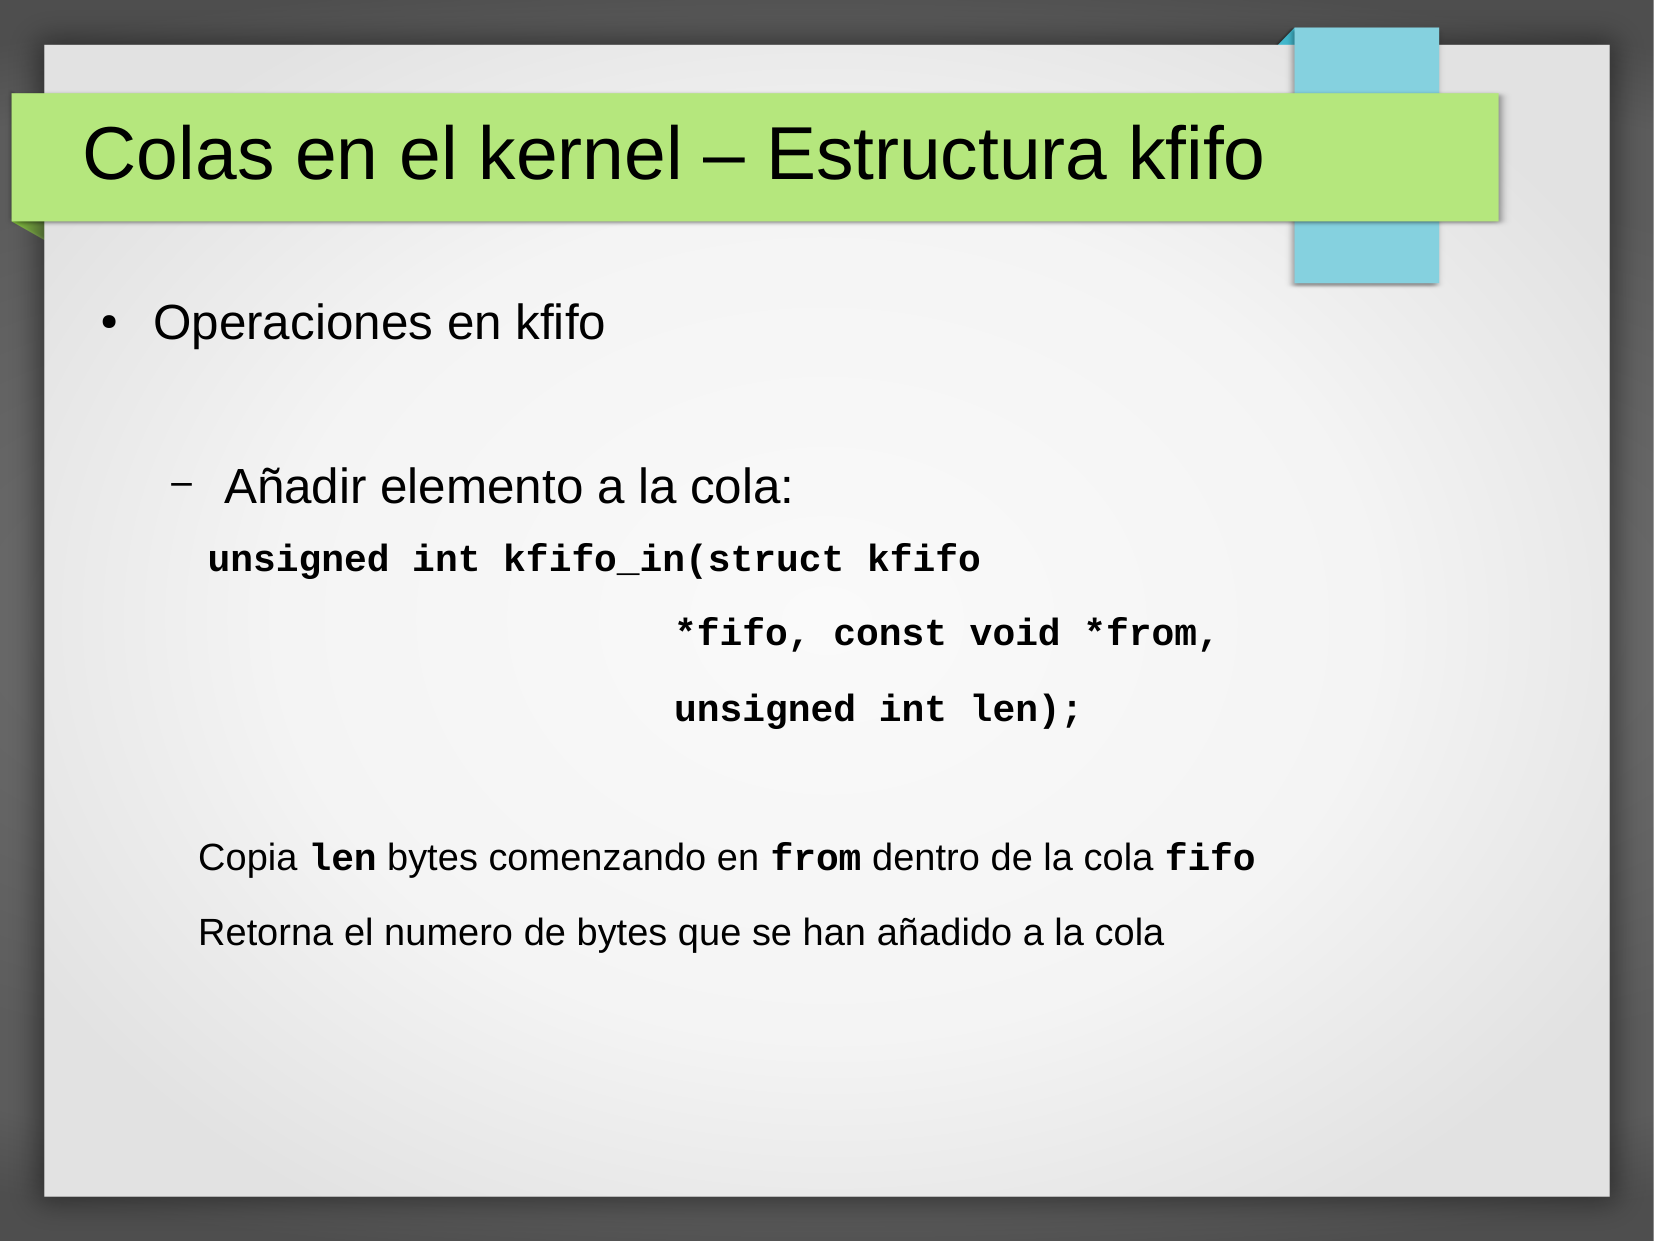

# Colas en el kernel – Estructura kfifo
Operaciones en kfifo
Añadir elemento a la cola:
 unsigned int kfifo_in(struct kfifo
 *fifo, const void *from,
 unsigned int len);
 Copia len bytes comenzando en from dentro de la cola fifo
 Retorna el numero de bytes que se han añadido a la cola